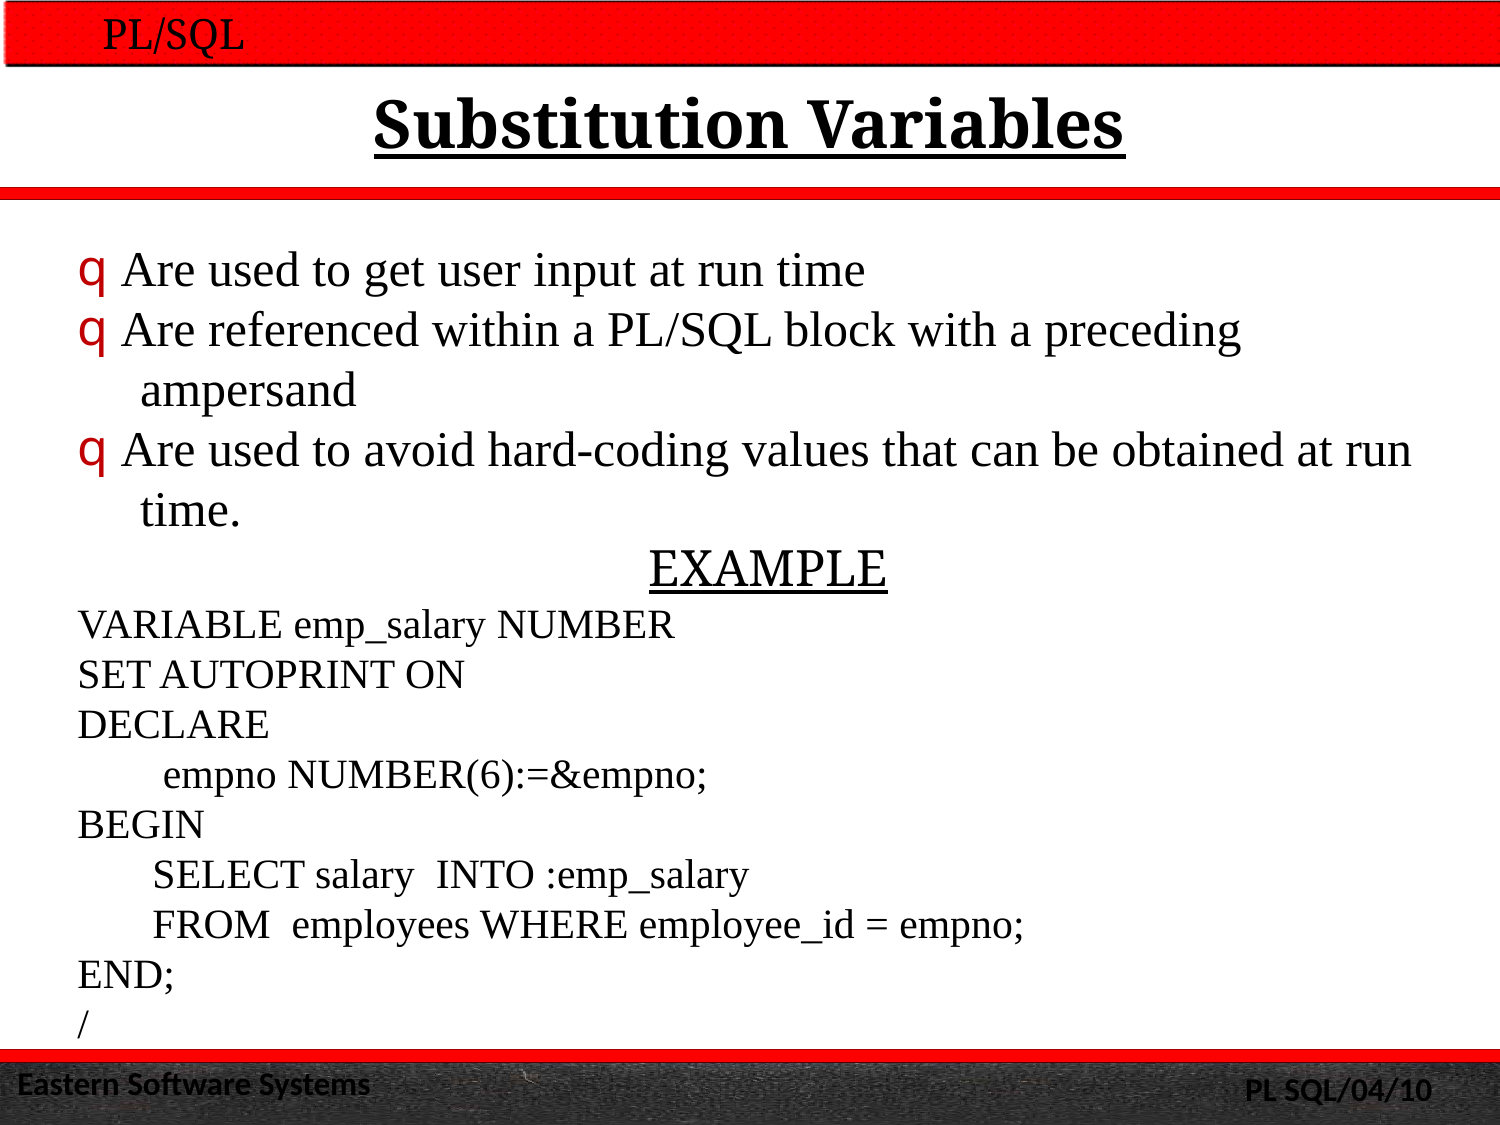

PL/SQL
Substitution Variables
 Are used to get user input at run time
 Are referenced within a PL/SQL block with a preceding
 ampersand
 Are used to avoid hard-coding values that can be obtained at run
 time.
EXAMPLE
VARIABLE emp_salary NUMBER
SET AUTOPRINT ON
DECLARE
	 empno NUMBER(6):=&empno;
BEGIN
	SELECT salary INTO :emp_salary
	FROM employees WHERE employee_id = empno;
END;
/
Eastern Software Systems
				 PL SQL/04/10